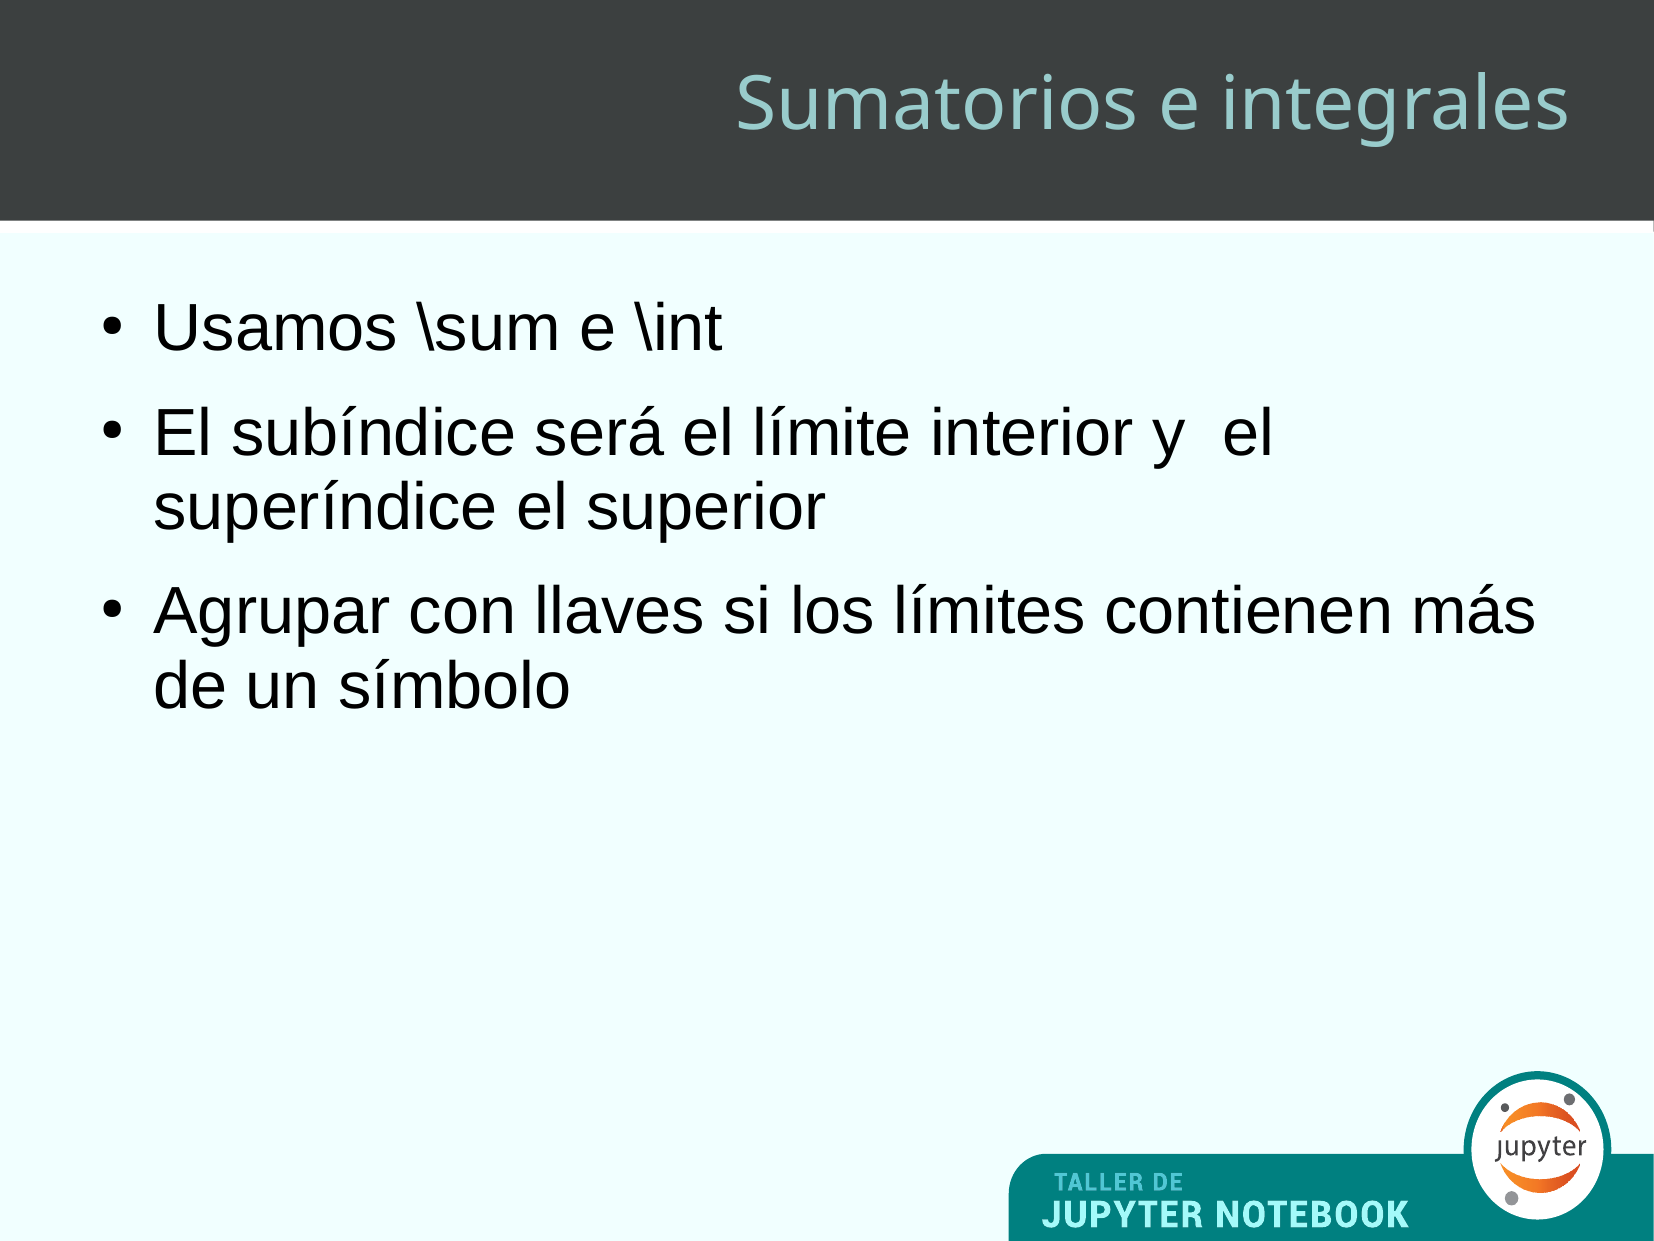

# Sumatorios e integrales
Usamos \sum e \int
El subíndice será el límite interior y el superíndice el superior
Agrupar con llaves si los límites contienen más de un símbolo